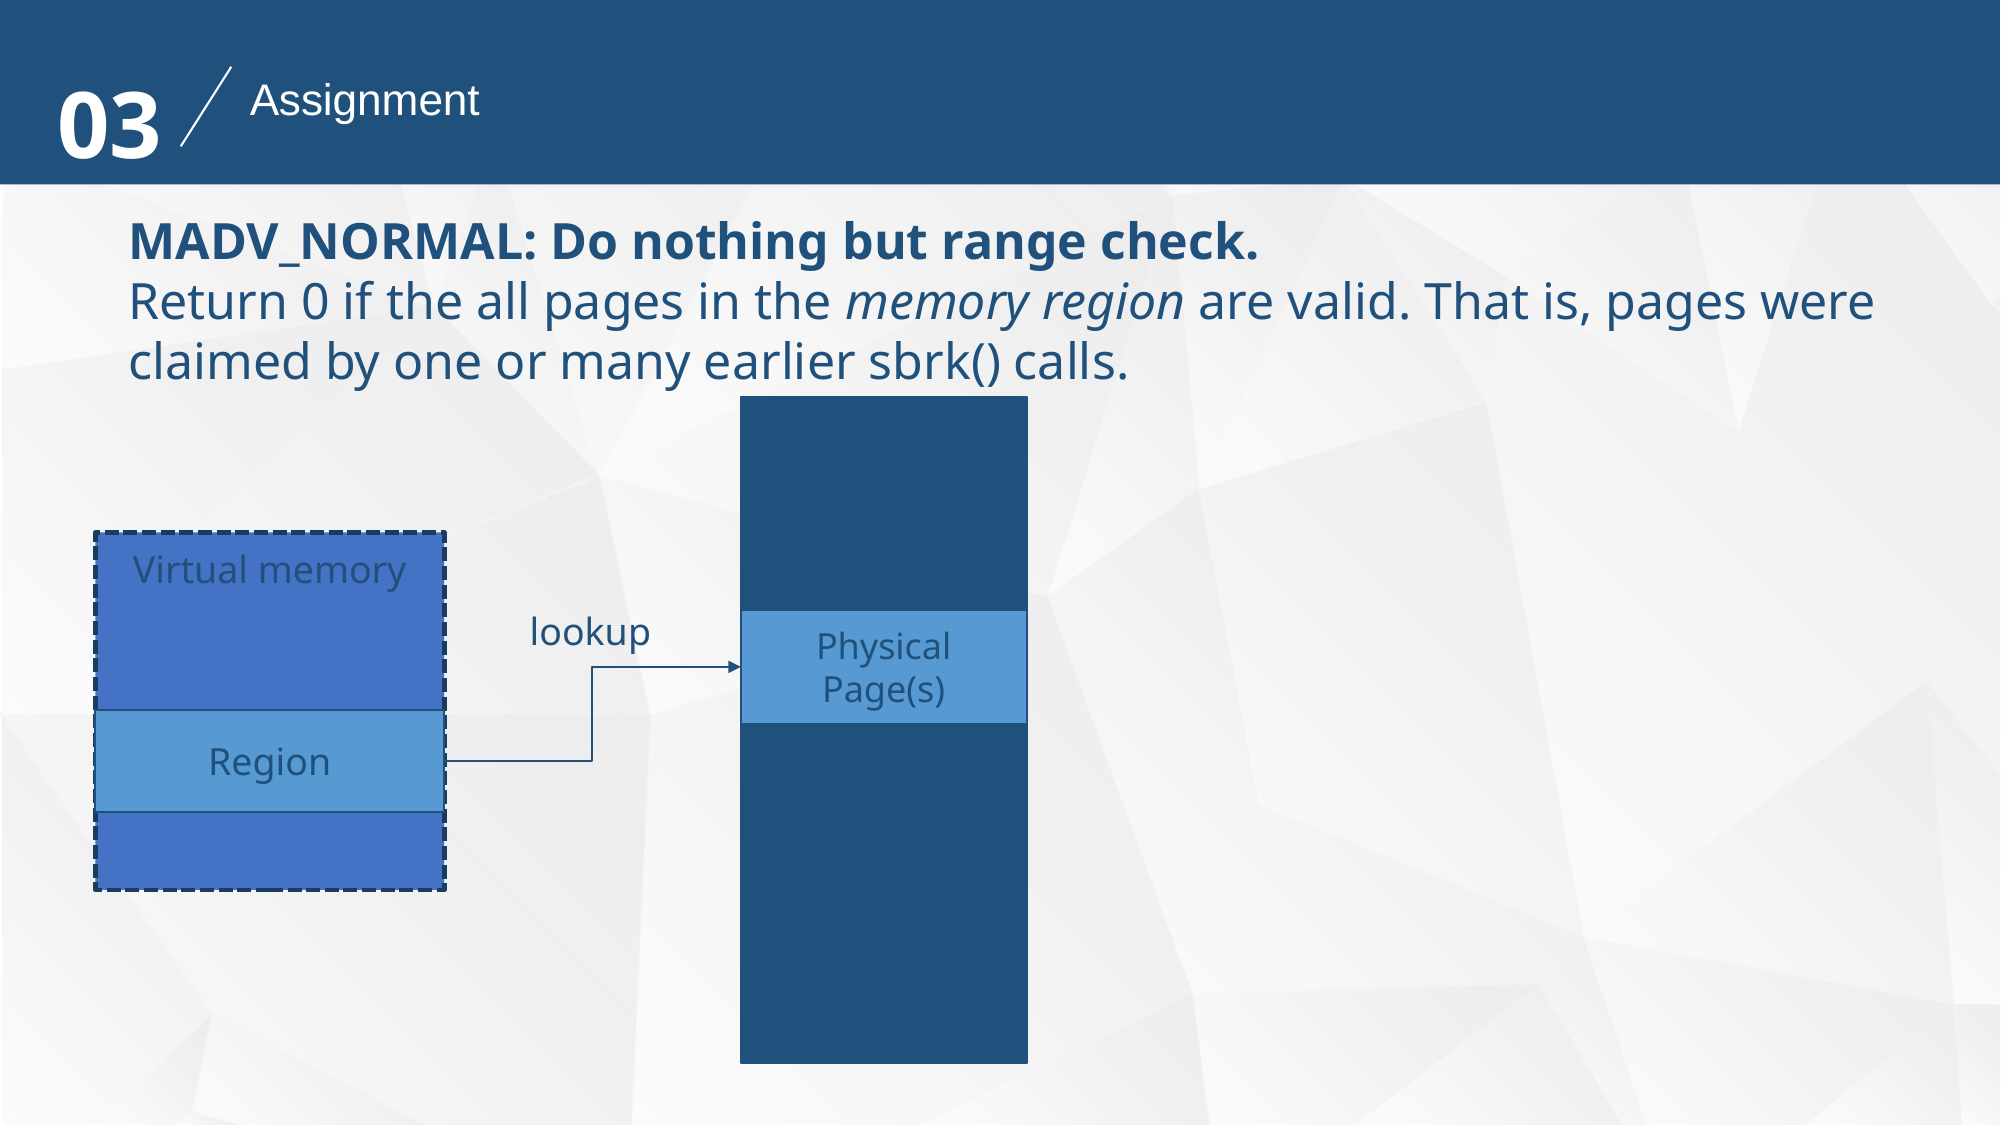

03
# Assignment
MADV_NORMAL: Do nothing but range check.
Return 0 if the all pages in the memory region are valid. That is, pages were claimed by one or many earlier sbrk() calls.
Physical memory
Virtual memory
lookup
Physical Page(s)
Region